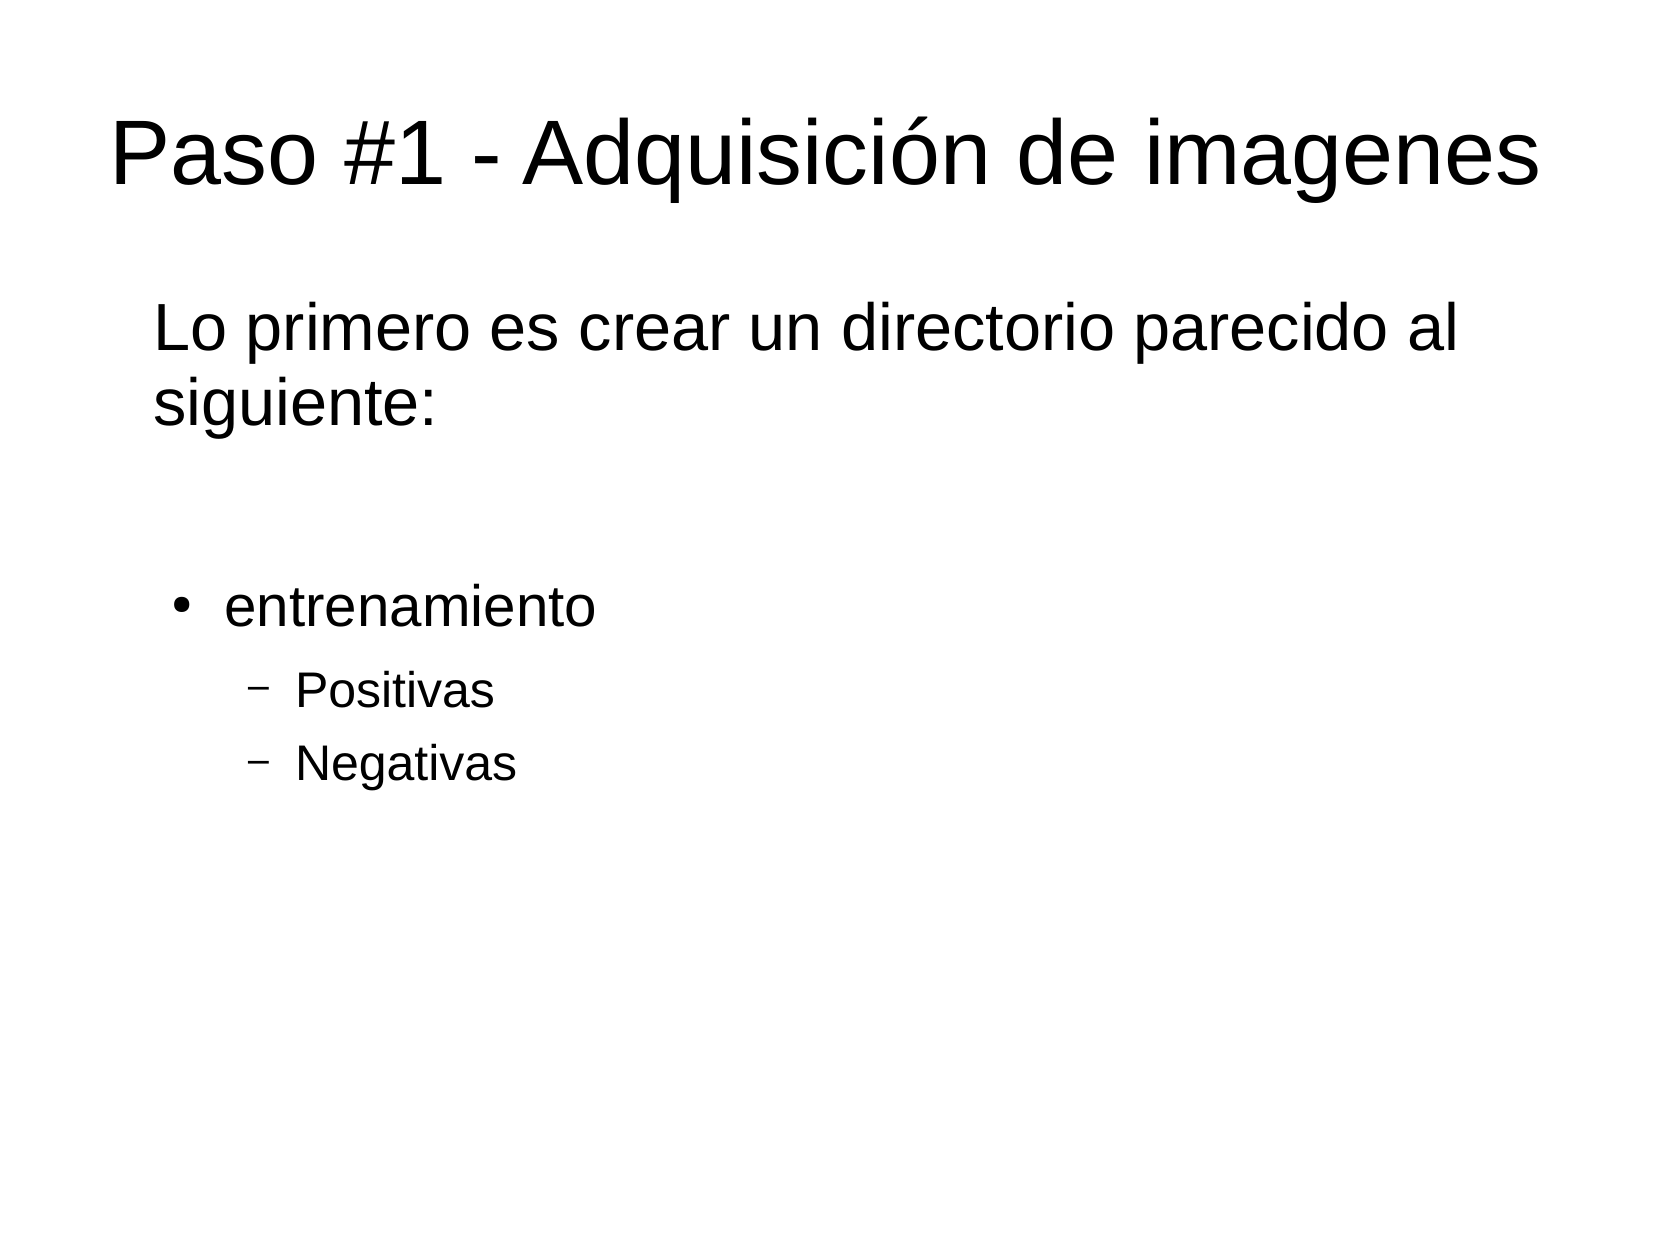

# Paso #1 - Adquisición de imagenes
Lo primero es crear un directorio parecido al siguiente:
entrenamiento
Positivas
Negativas